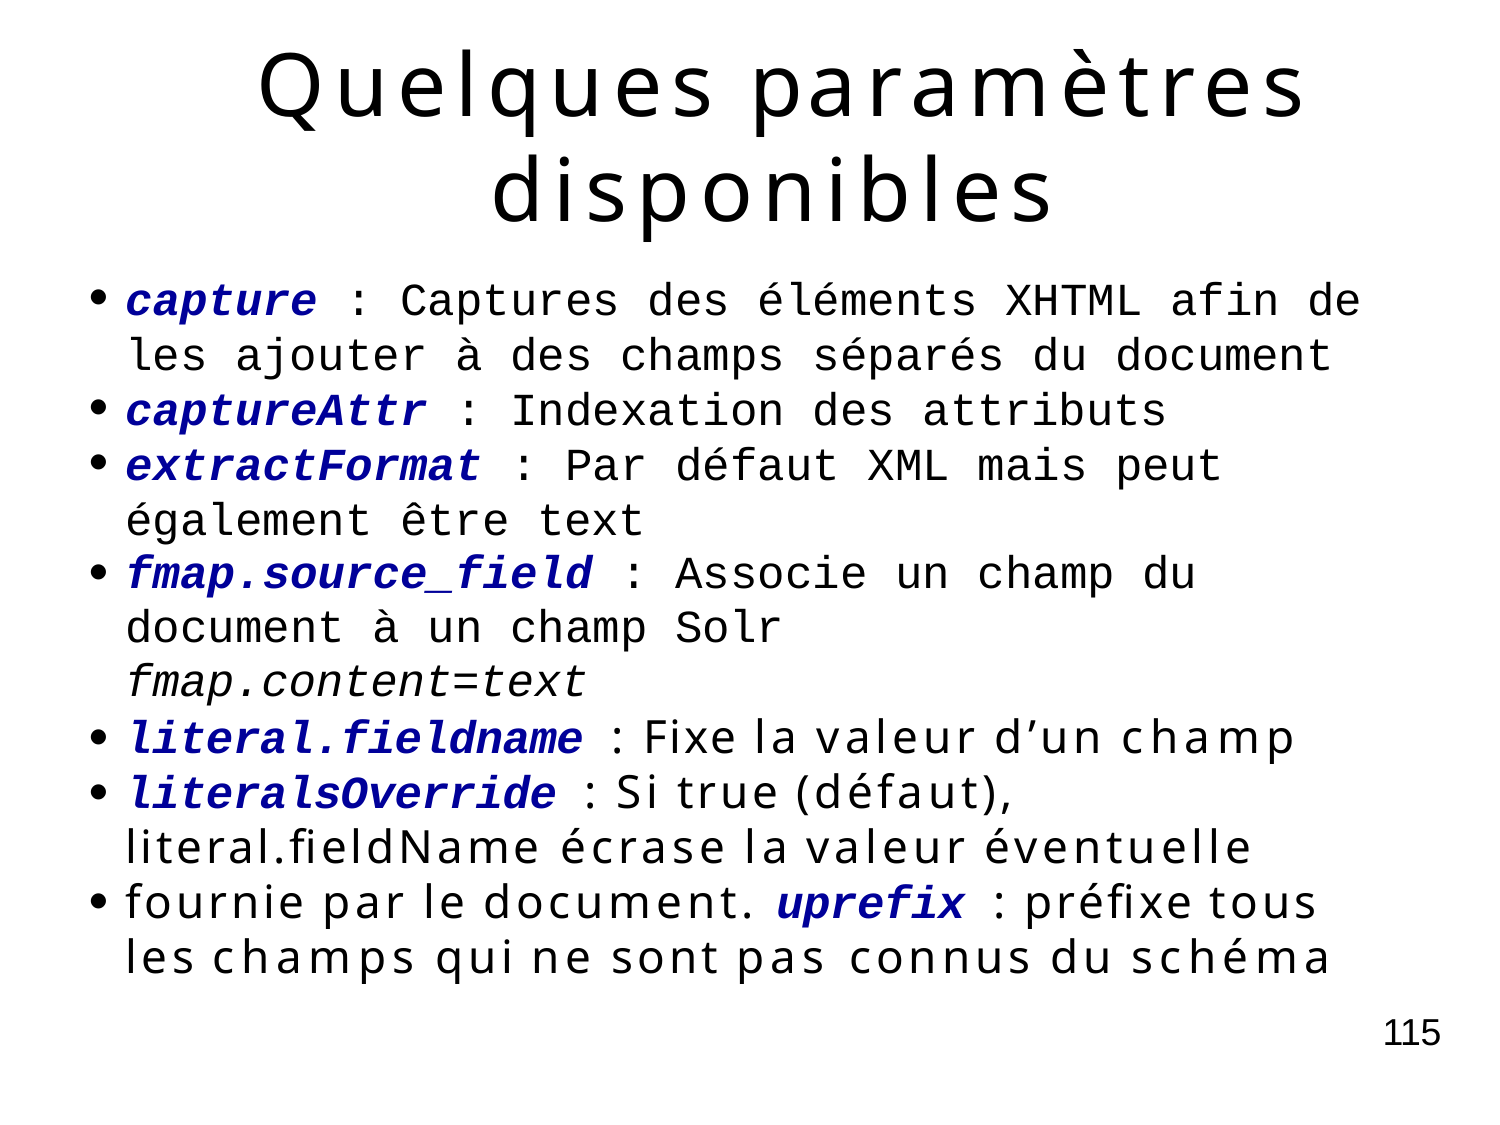

# Quelques paramètres disponibles
capture : Captures des éléments XHTML afin de les ajouter à des champs séparés du document captureAttr : Indexation des attributs extractFormat : Par défaut XML mais peut également être text
fmap.source_field : Associe un champ du document à un champ Solr fmap.content=text
literal.fieldname : Fixe la valeur d’un champ literalsOverride : Si true (défaut), literal.fieldName écrase la valeur éventuelle fournie par le document. uprefix : préfixe tous les champs qui ne sont pas connus du schéma
●
●
●
●
●
●
●
115